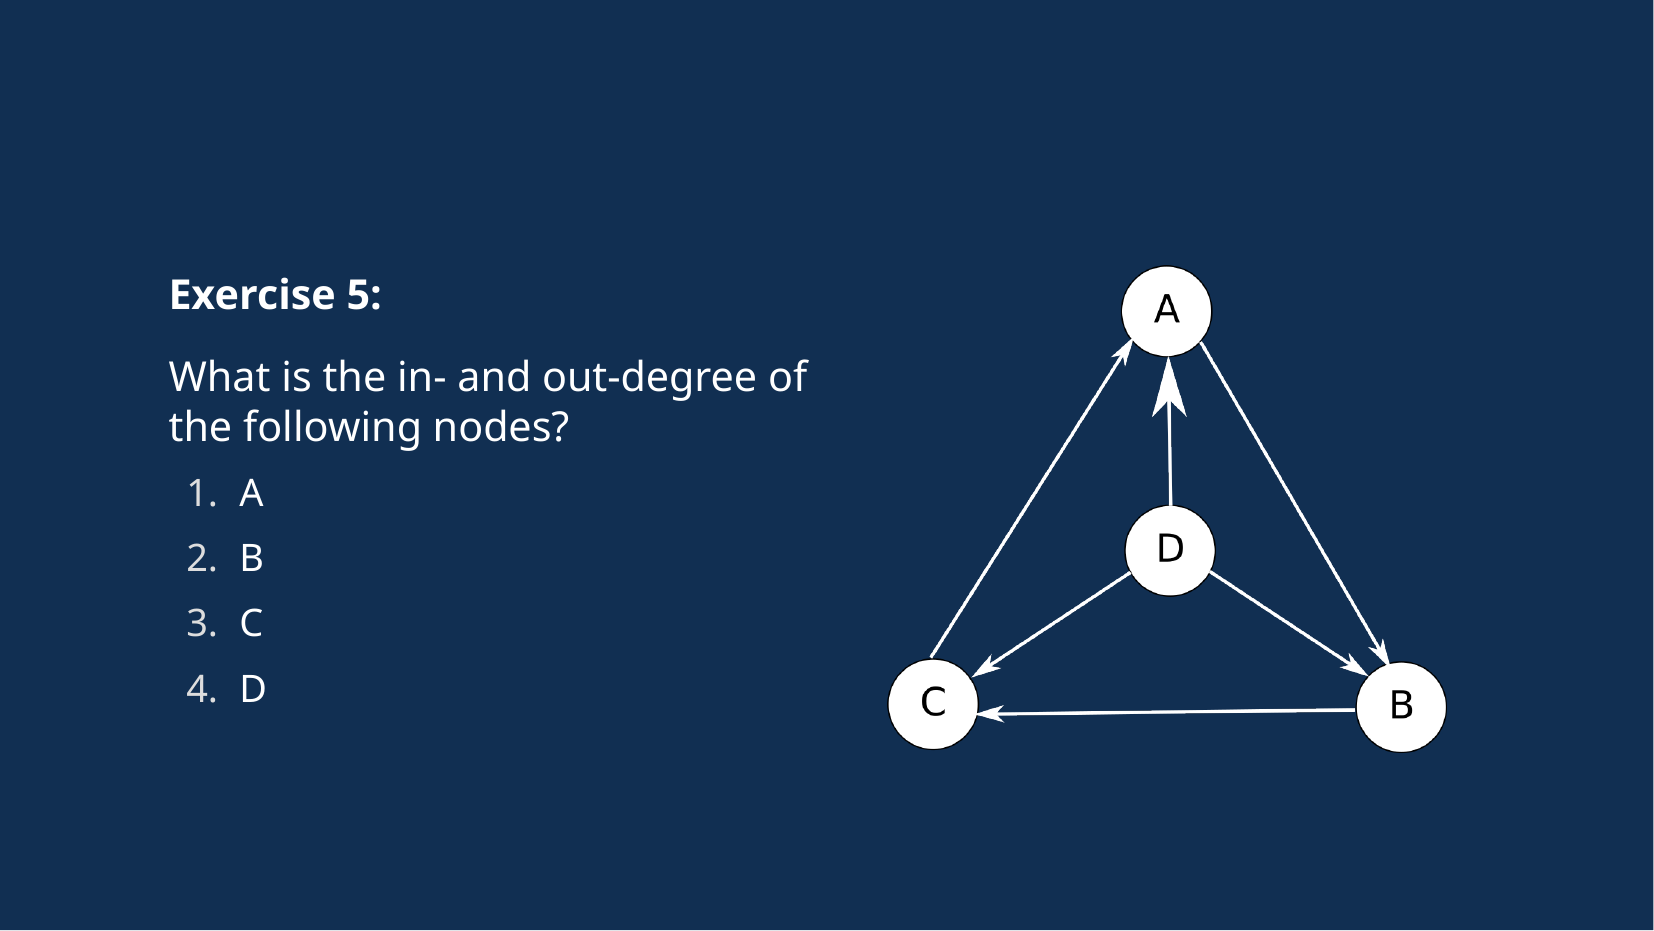

#
Exercise 5:
What is the in- and out-degree of the following nodes?
A
B
C
D